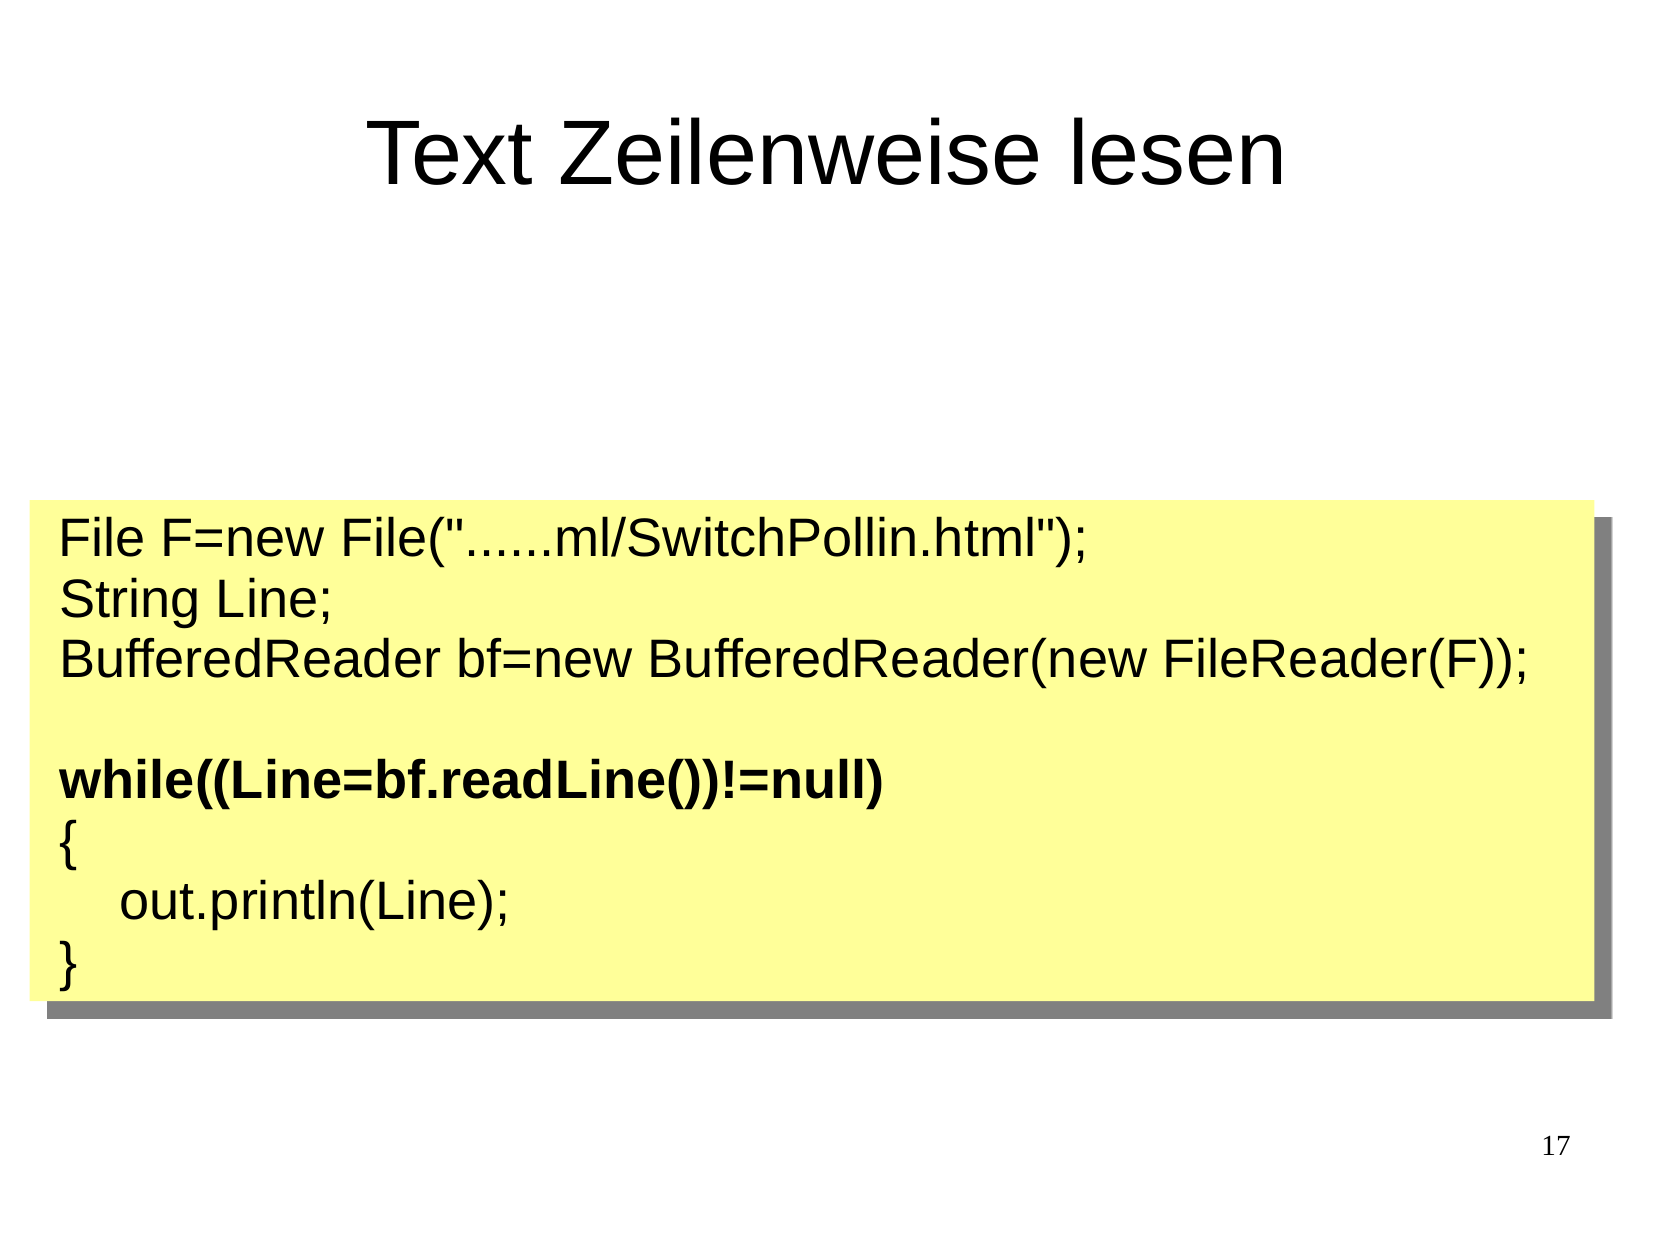

# Text Zeilenweise lesen
 File F=new File("......ml/SwitchPollin.html");
 String Line;
 BufferedReader bf=new BufferedReader(new FileReader(F));
 while((Line=bf.readLine())!=null)
 {
 out.println(Line);
 }
17